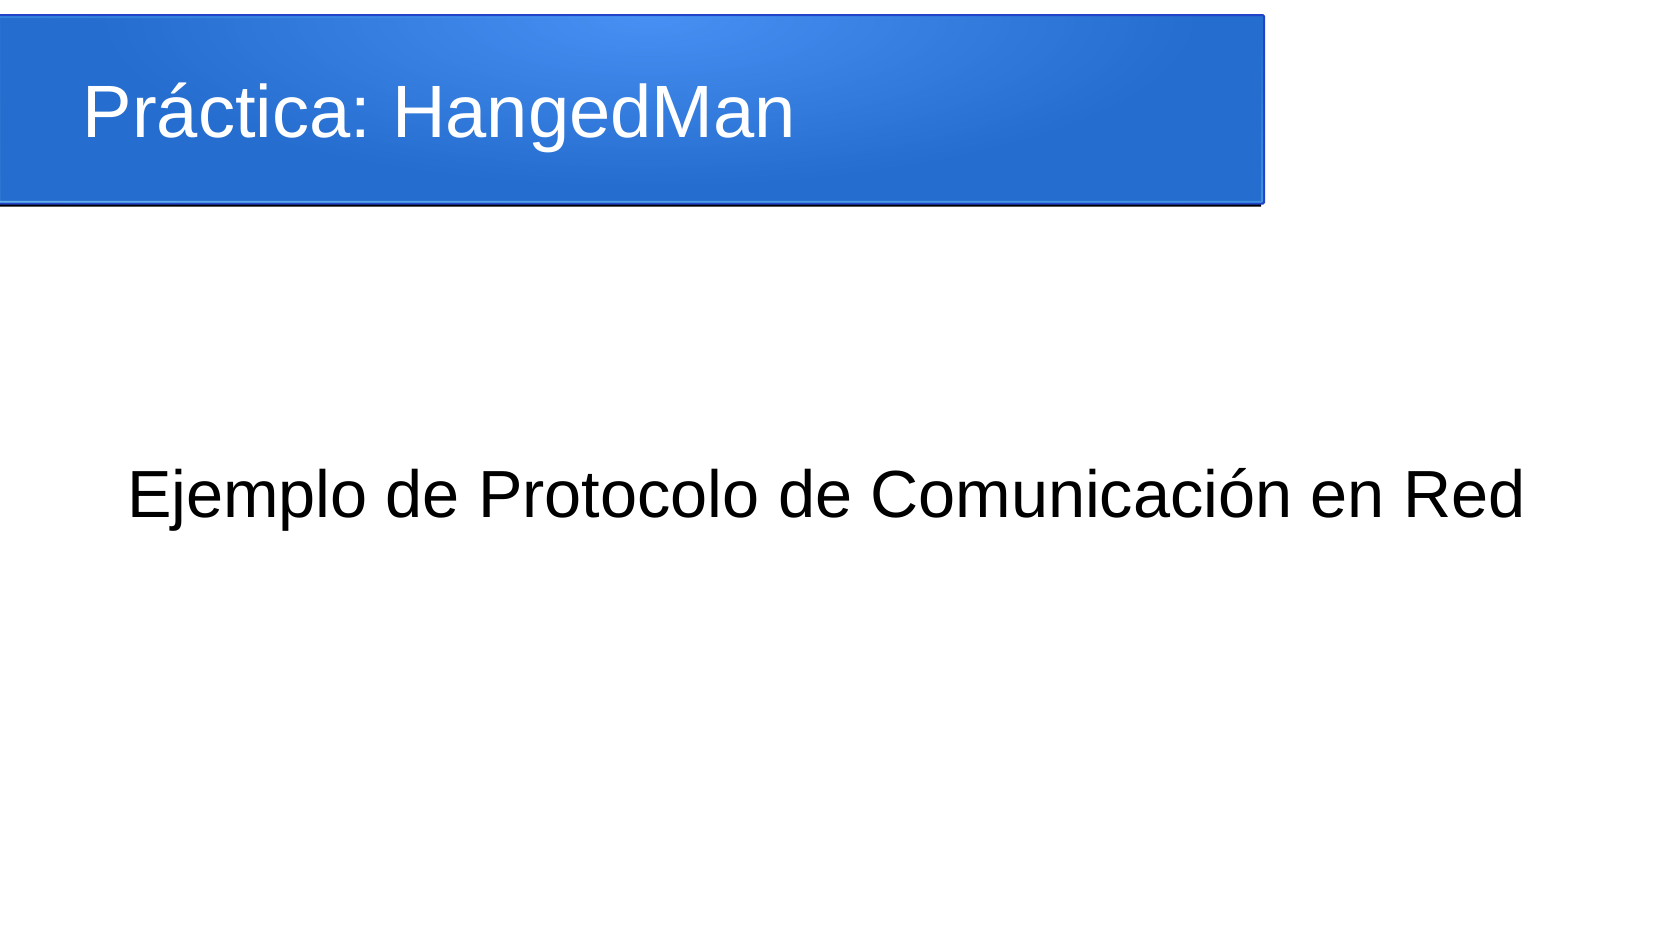

# Práctica: HangedMan
Ejemplo de Protocolo de Comunicación en Red